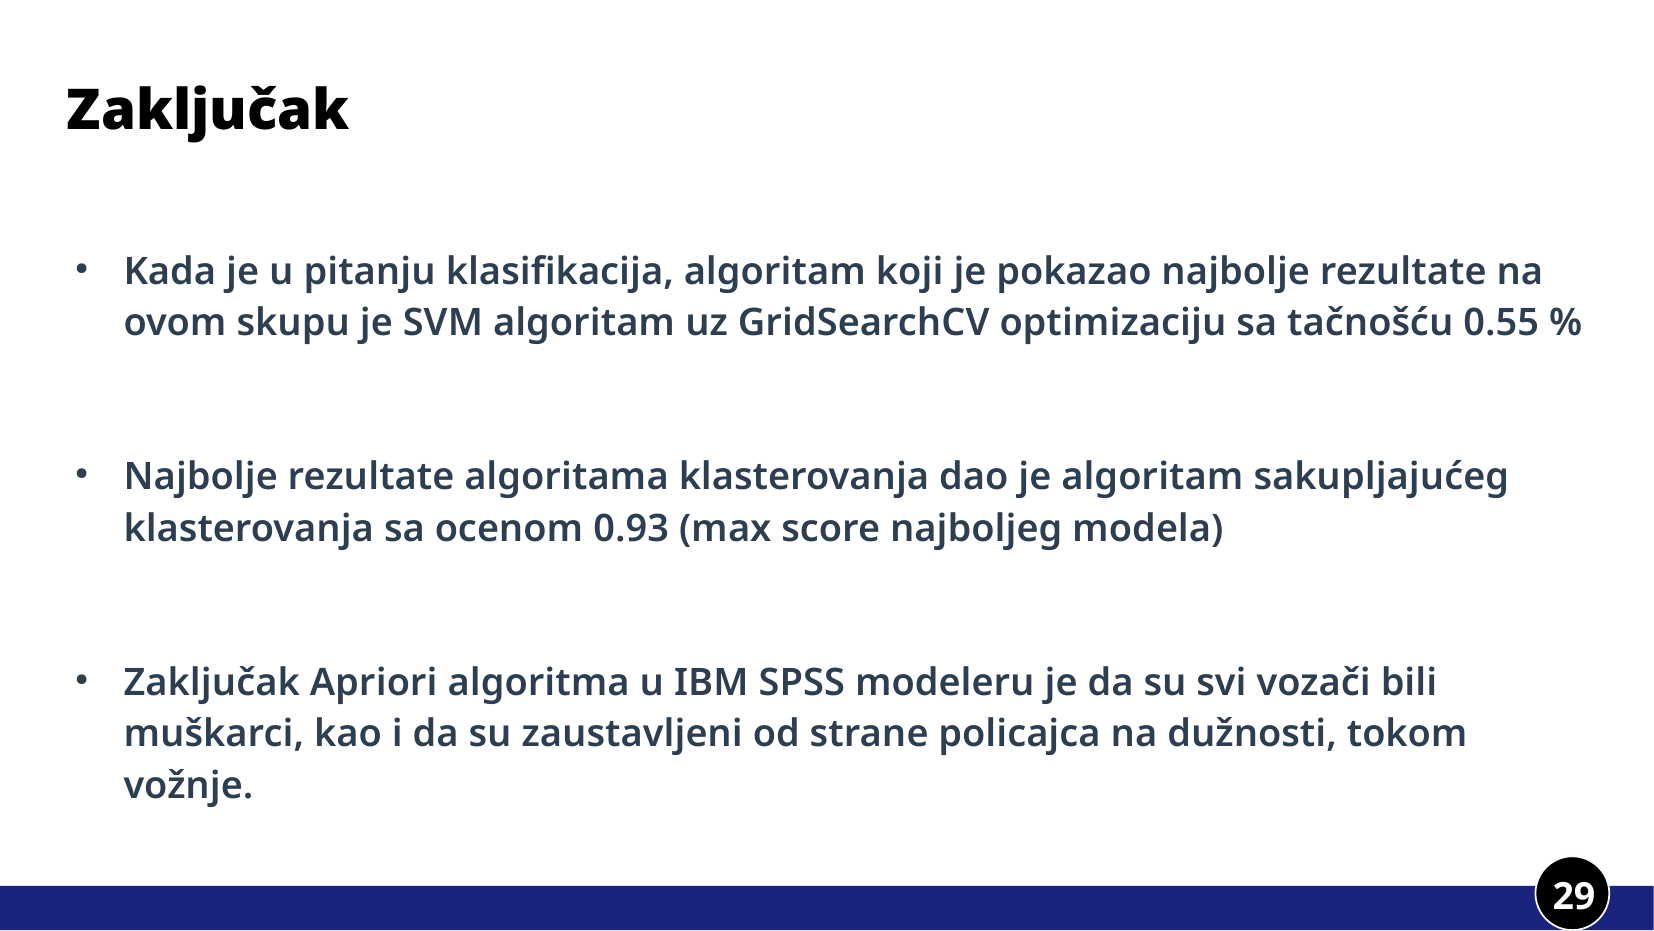

# Zaključak
Kada je u pitanju klasifikacija, algoritam koji je pokazao najbolje rezultate na ovom skupu je SVM algoritam uz GridSearchCV optimizaciju sa tačnošću 0.55 %
Najbolje rezultate algoritama klasterovanja dao je algoritam sakupljajućeg klasterovanja sa ocenom 0.93 (max score najboljeg modela)
Zaključak Apriori algoritma u IBM SPSS modeleru je da su svi vozači bili muškarci, kao i da su zaustavljeni od strane policajca na dužnosti, tokom vožnje.